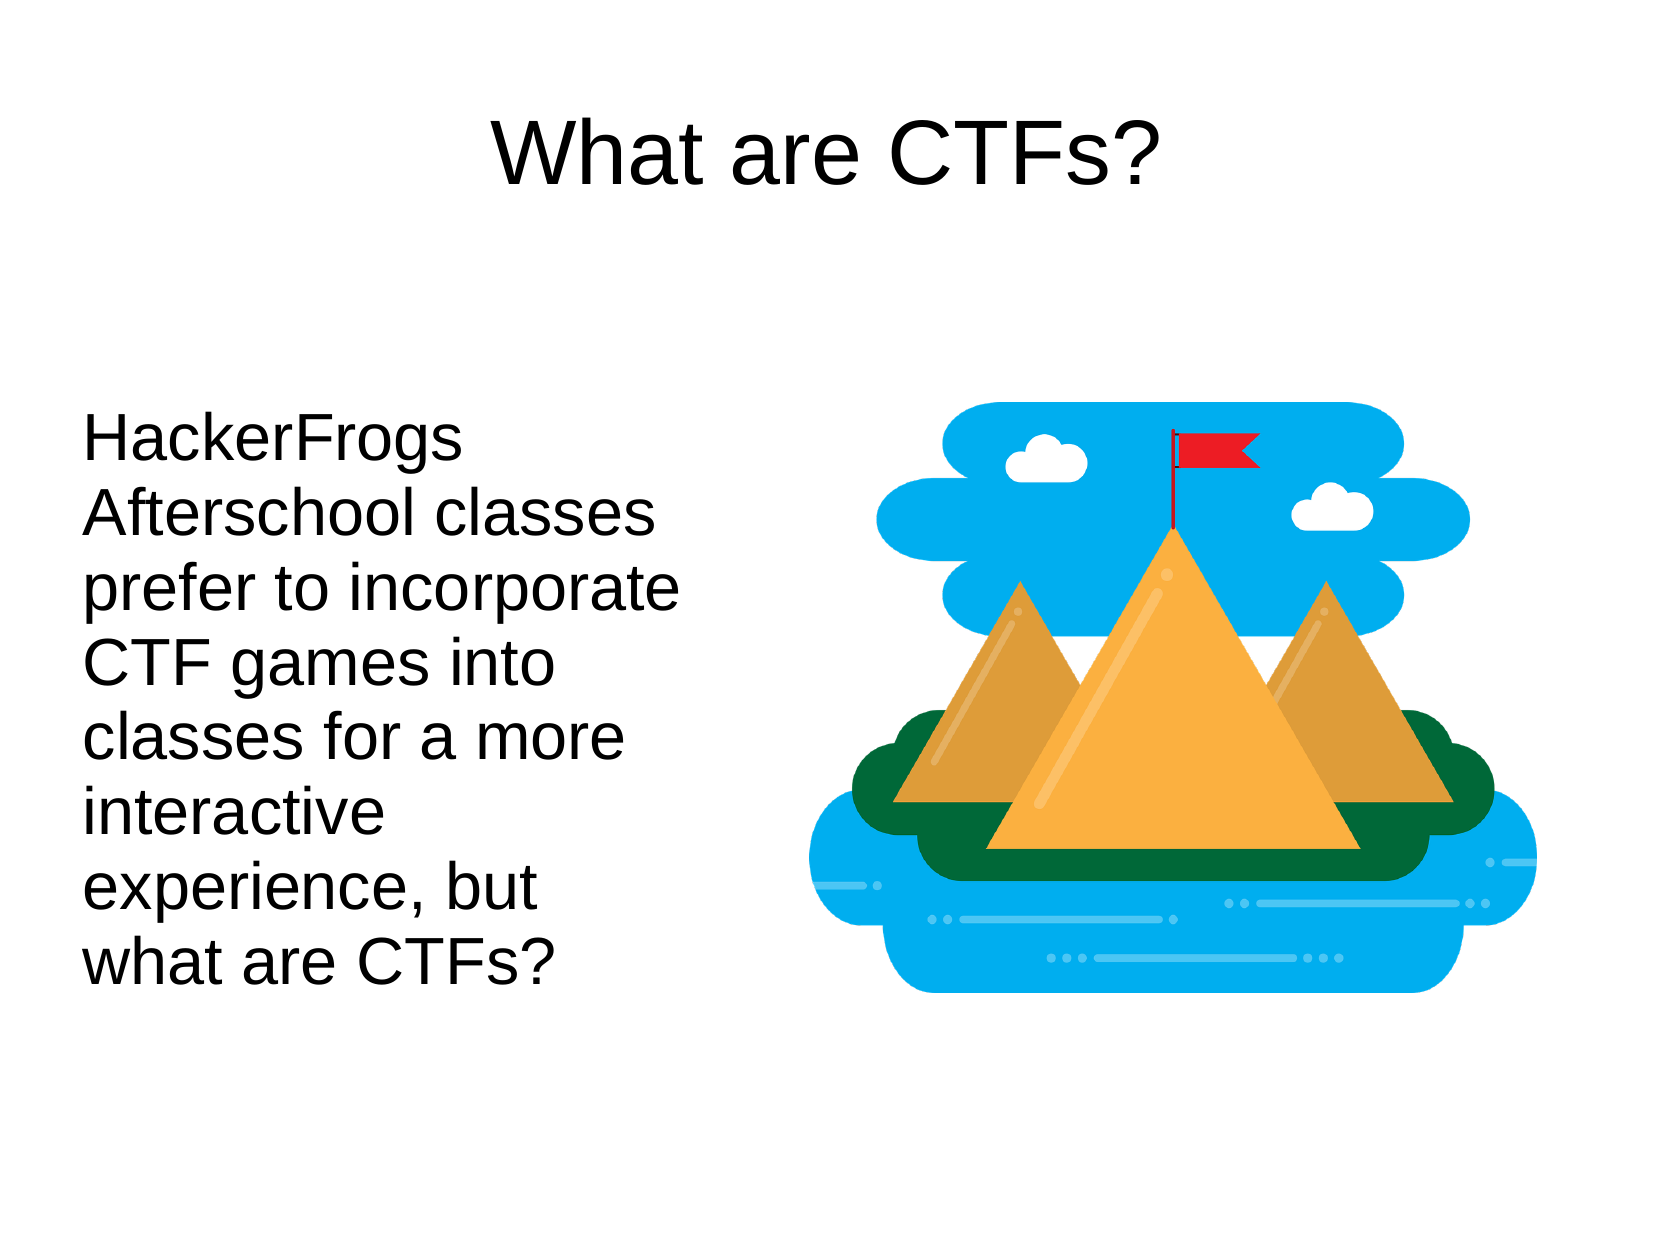

# What are CTFs?
HackerFrogs
Afterschool classes
prefer to incorporate
CTF games into
classes for a more
interactive
experience, but
what are CTFs?